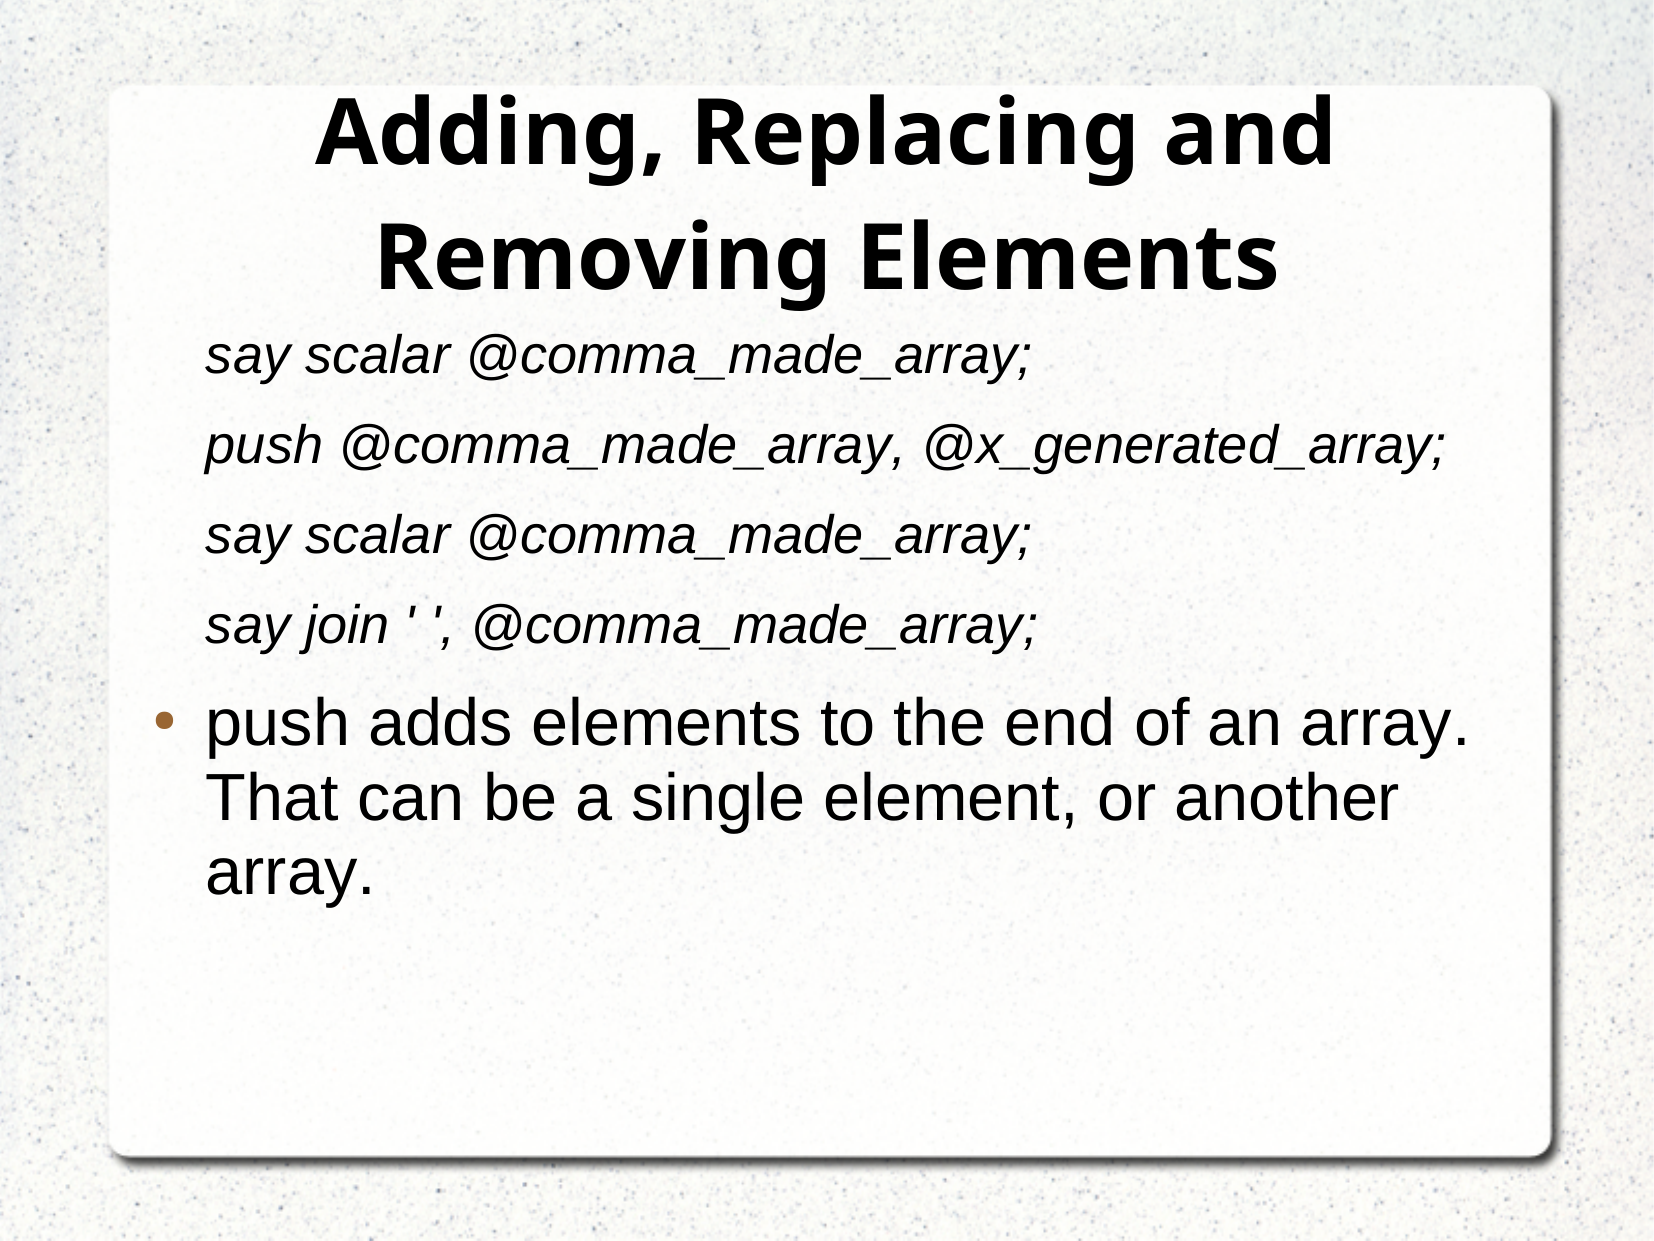

# Adding, Replacing and Removing Elements
say scalar @comma_made_array;
push @comma_made_array, @x_generated_array;
say scalar @comma_made_array;
say join ' ', @comma_made_array;
push adds elements to the end of an array. That can be a single element, or another array.